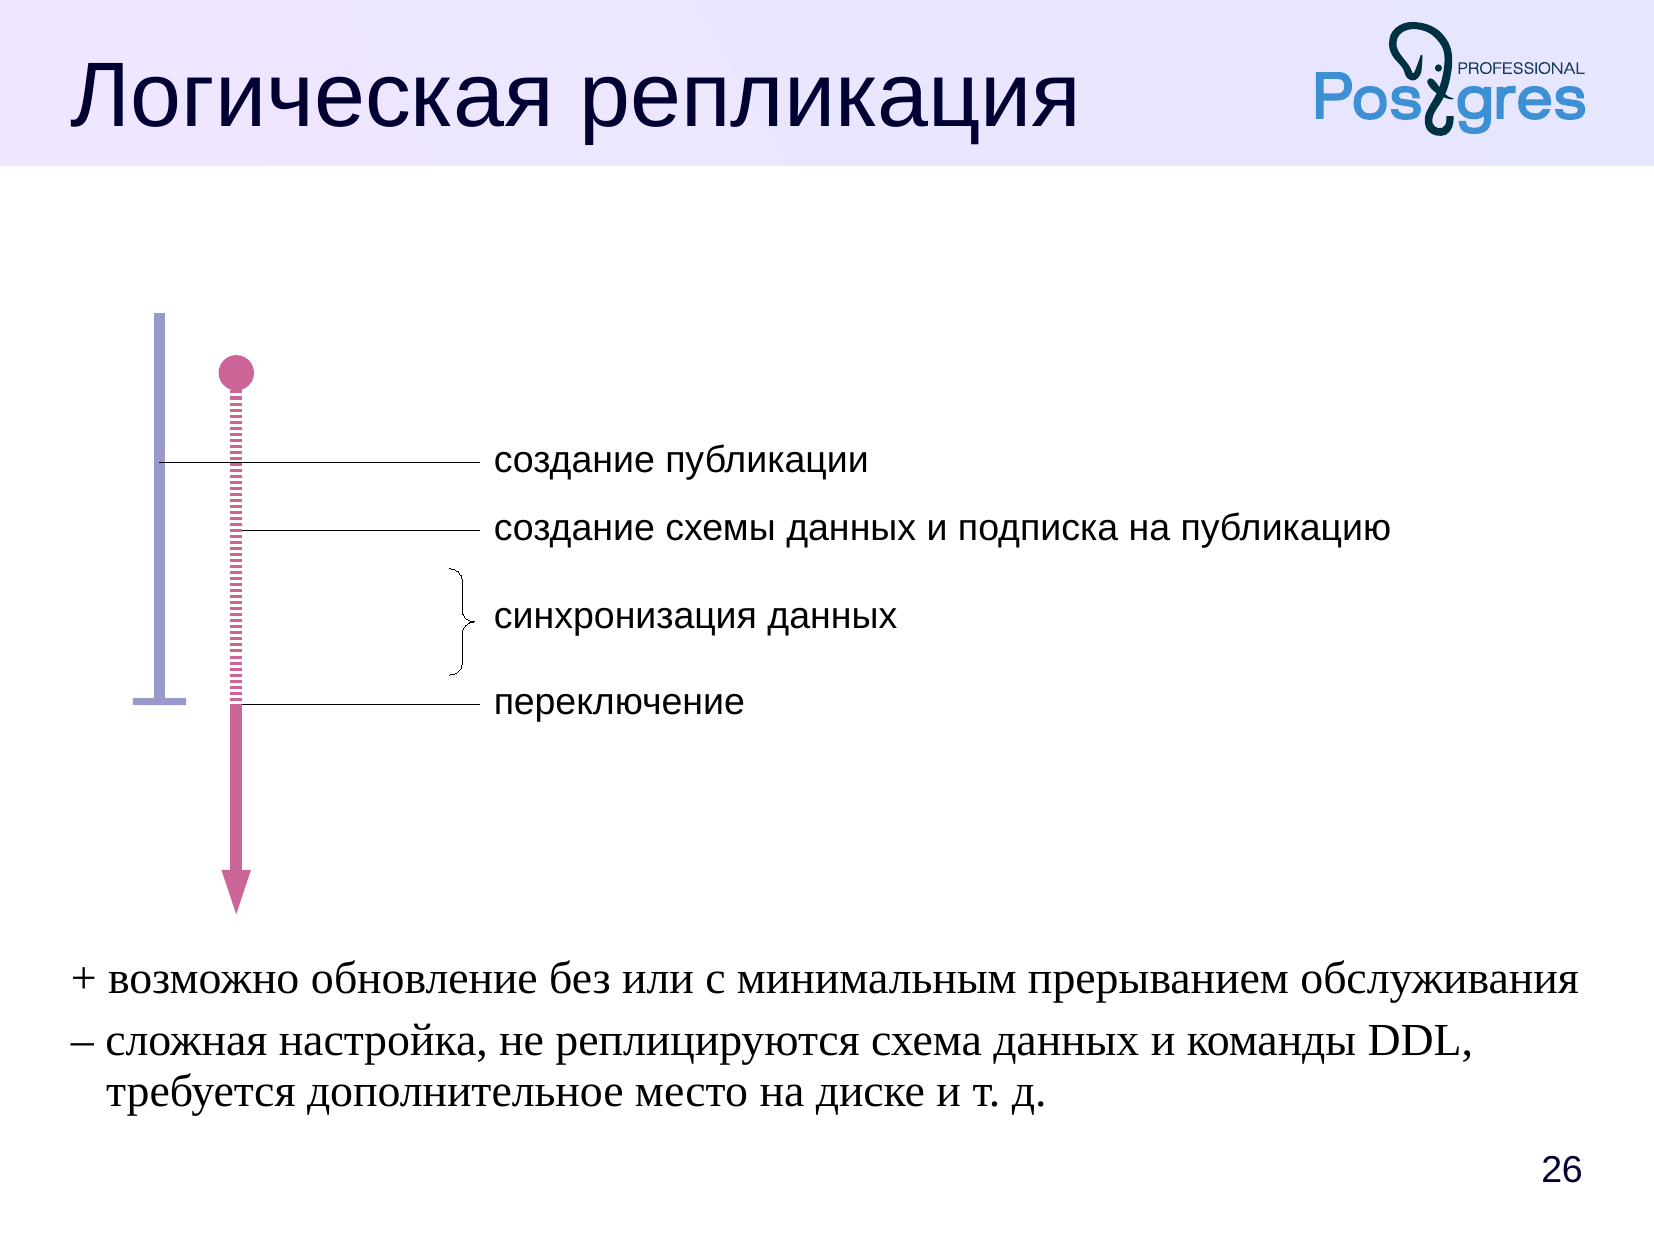

# Логическая репликация
+ возможно обновление без или с минимальным прерыванием обслуживания
– сложная настройка, не реплицируются схема данных и команды DDL,
	требуется дополнительное место на диске и т. д.
создание публикации
создание схемы данных и подписка на публикацию
синхронизация данных
переключение